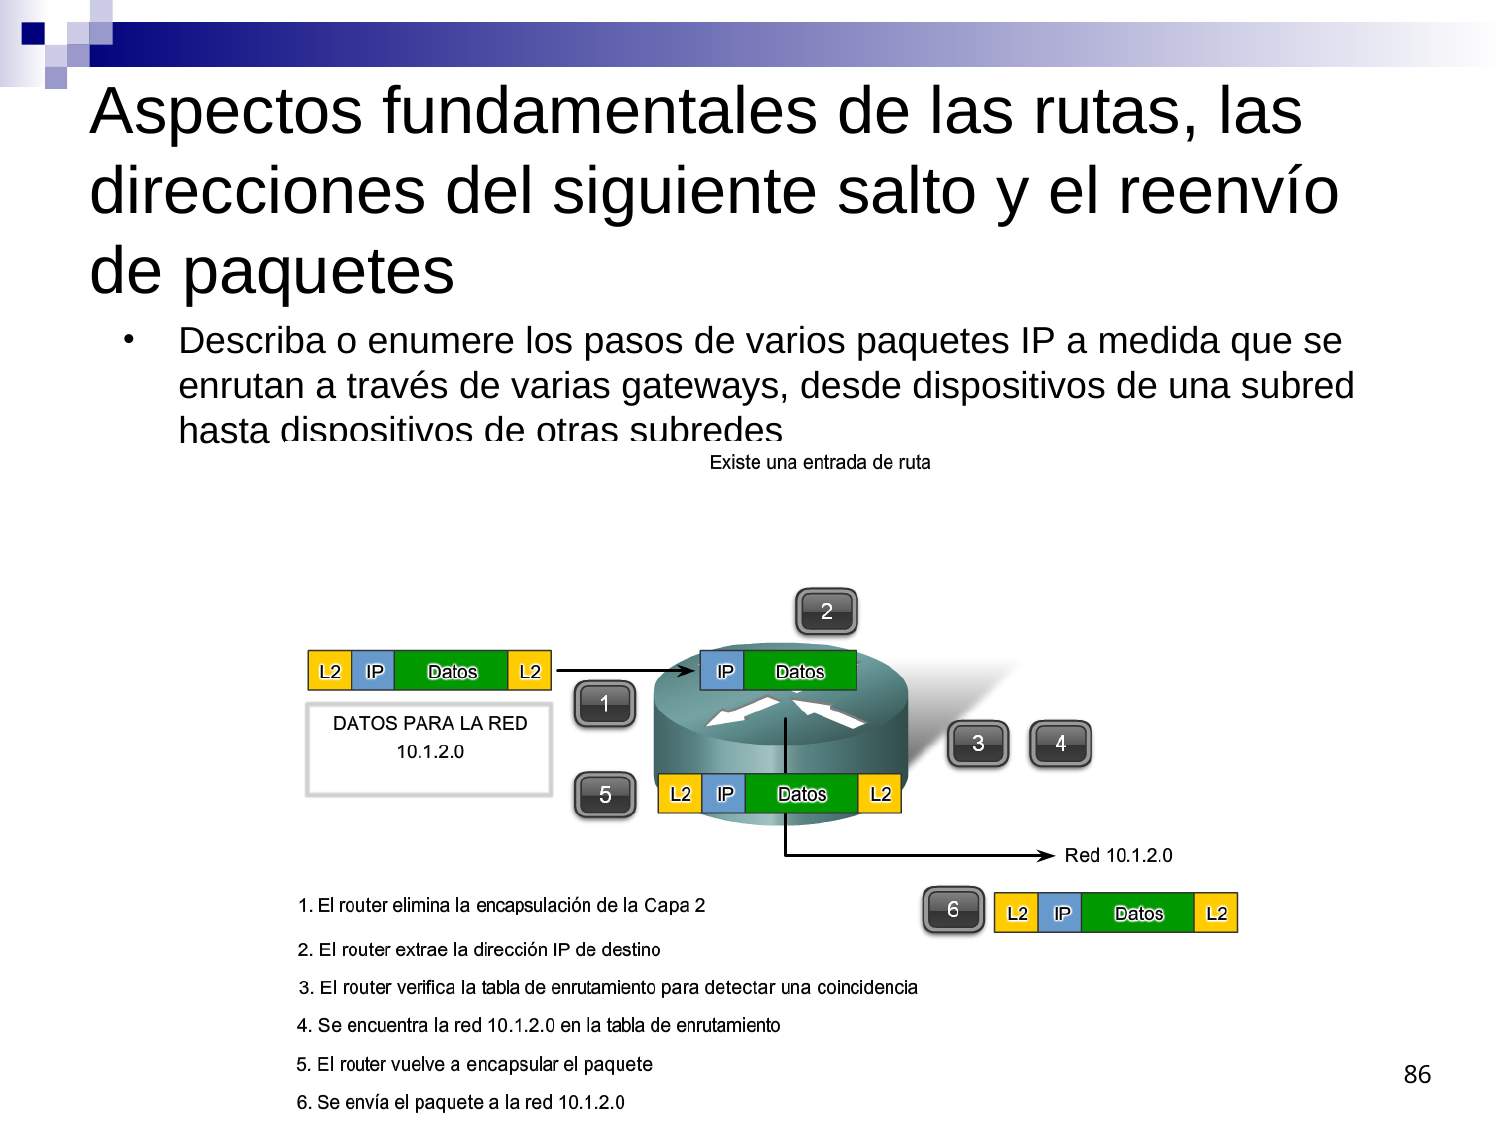

Aspectos fundamentales de las rutas, las direcciones del siguiente salto y el reenvío de paquetes
Describa o enumere los pasos de varios paquetes IP a medida que se enrutan a través de varias gateways, desde dispositivos de una subred hasta dispositivos de otras subredes